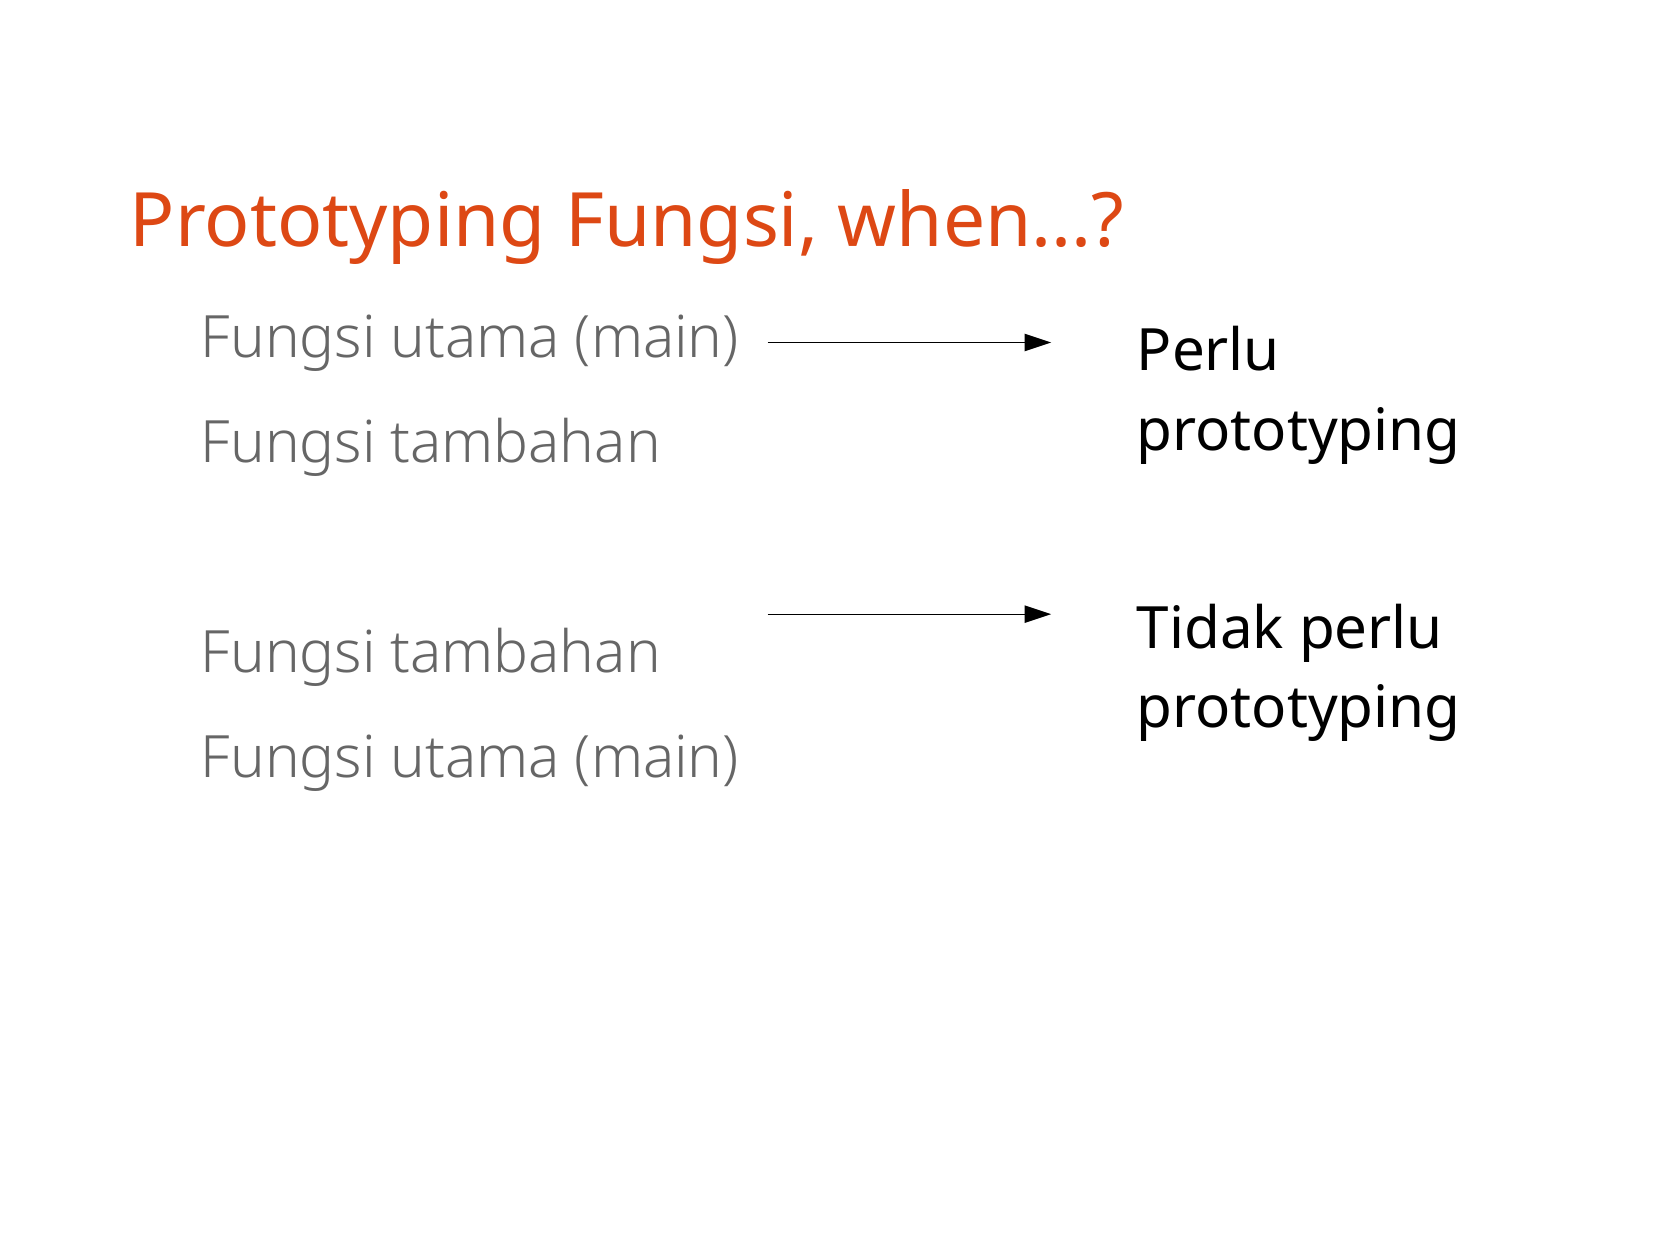

# Prototyping Fungsi, when...?
Fungsi utama (main)
Fungsi tambahan
Fungsi tambahan
Fungsi utama (main)
Perlu prototyping
Tidak perlu prototyping